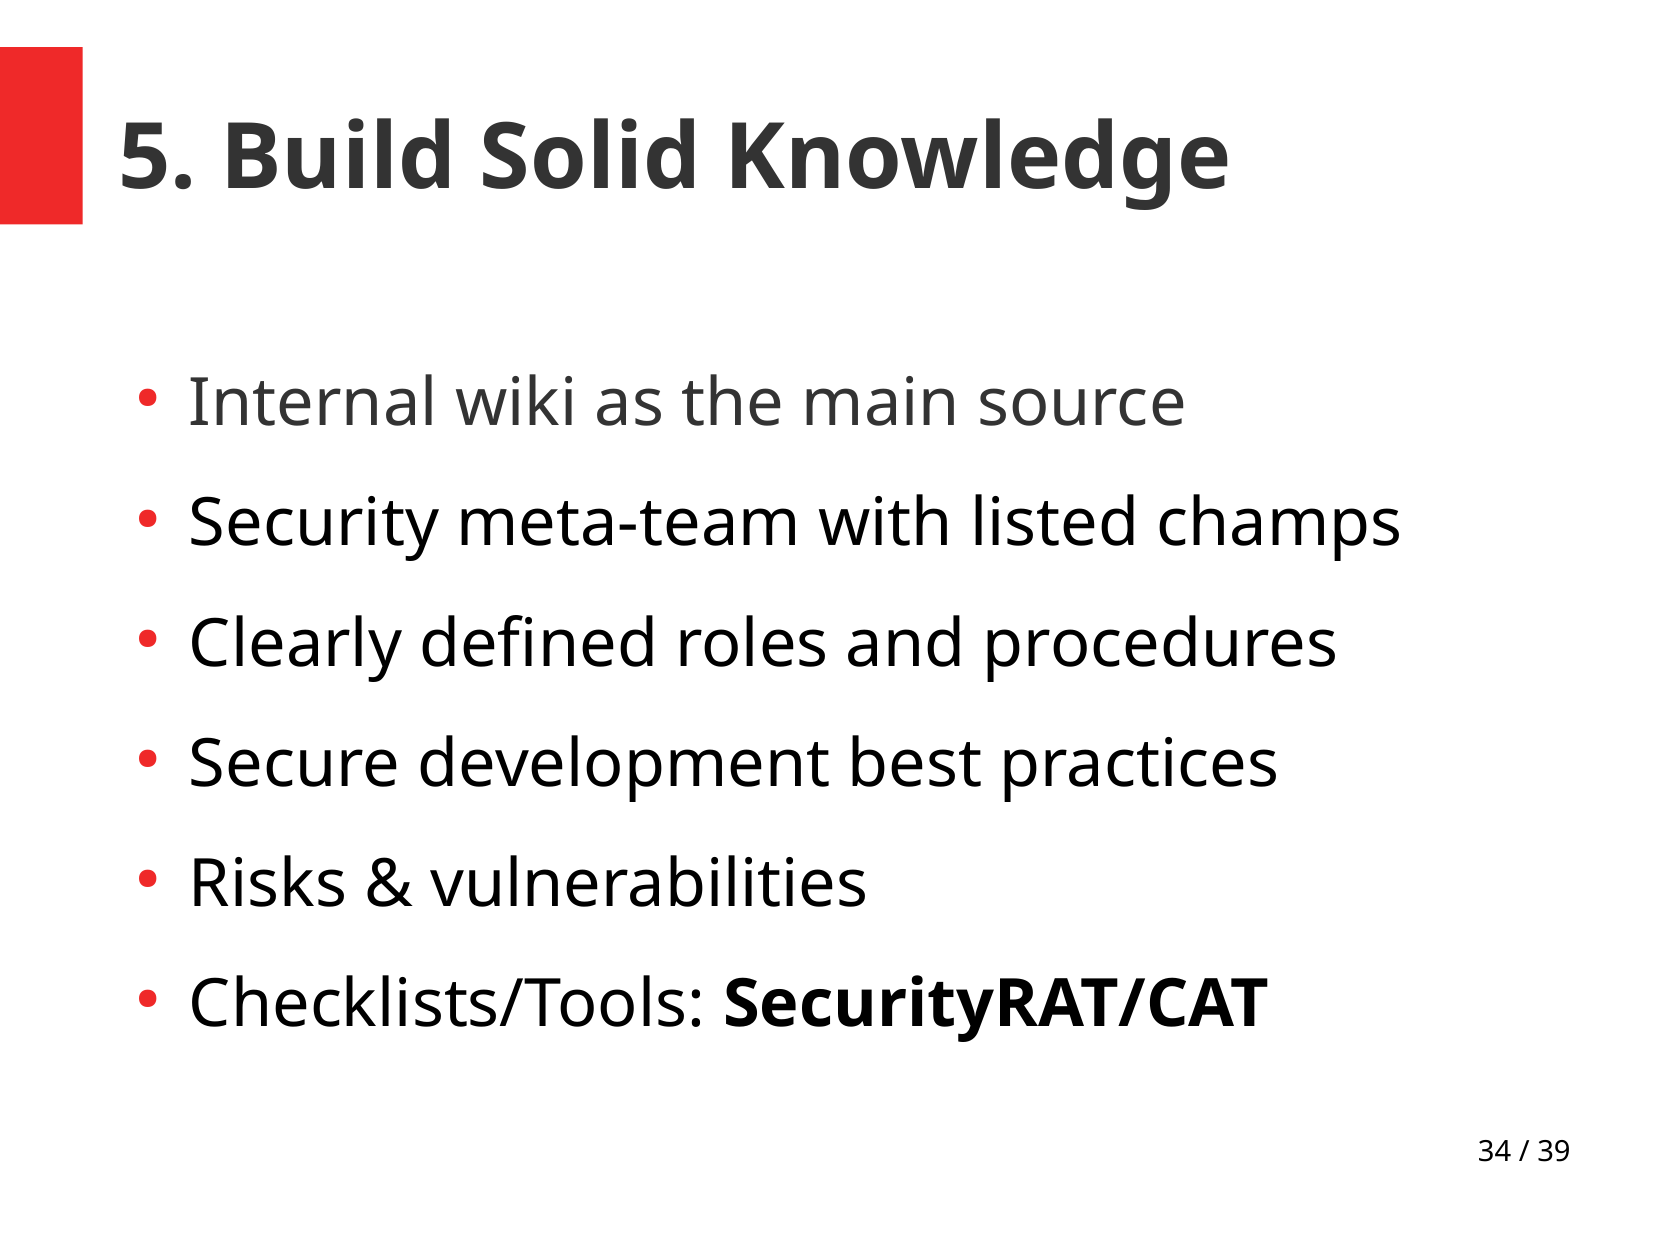

# 5. Build Solid Knowledge
Internal wiki as the main source
Security meta-team with listed champs
Clearly defined roles and procedures
Secure development best practices
Risks & vulnerabilities
Checklists/Tools: SecurityRAT/CAT
34